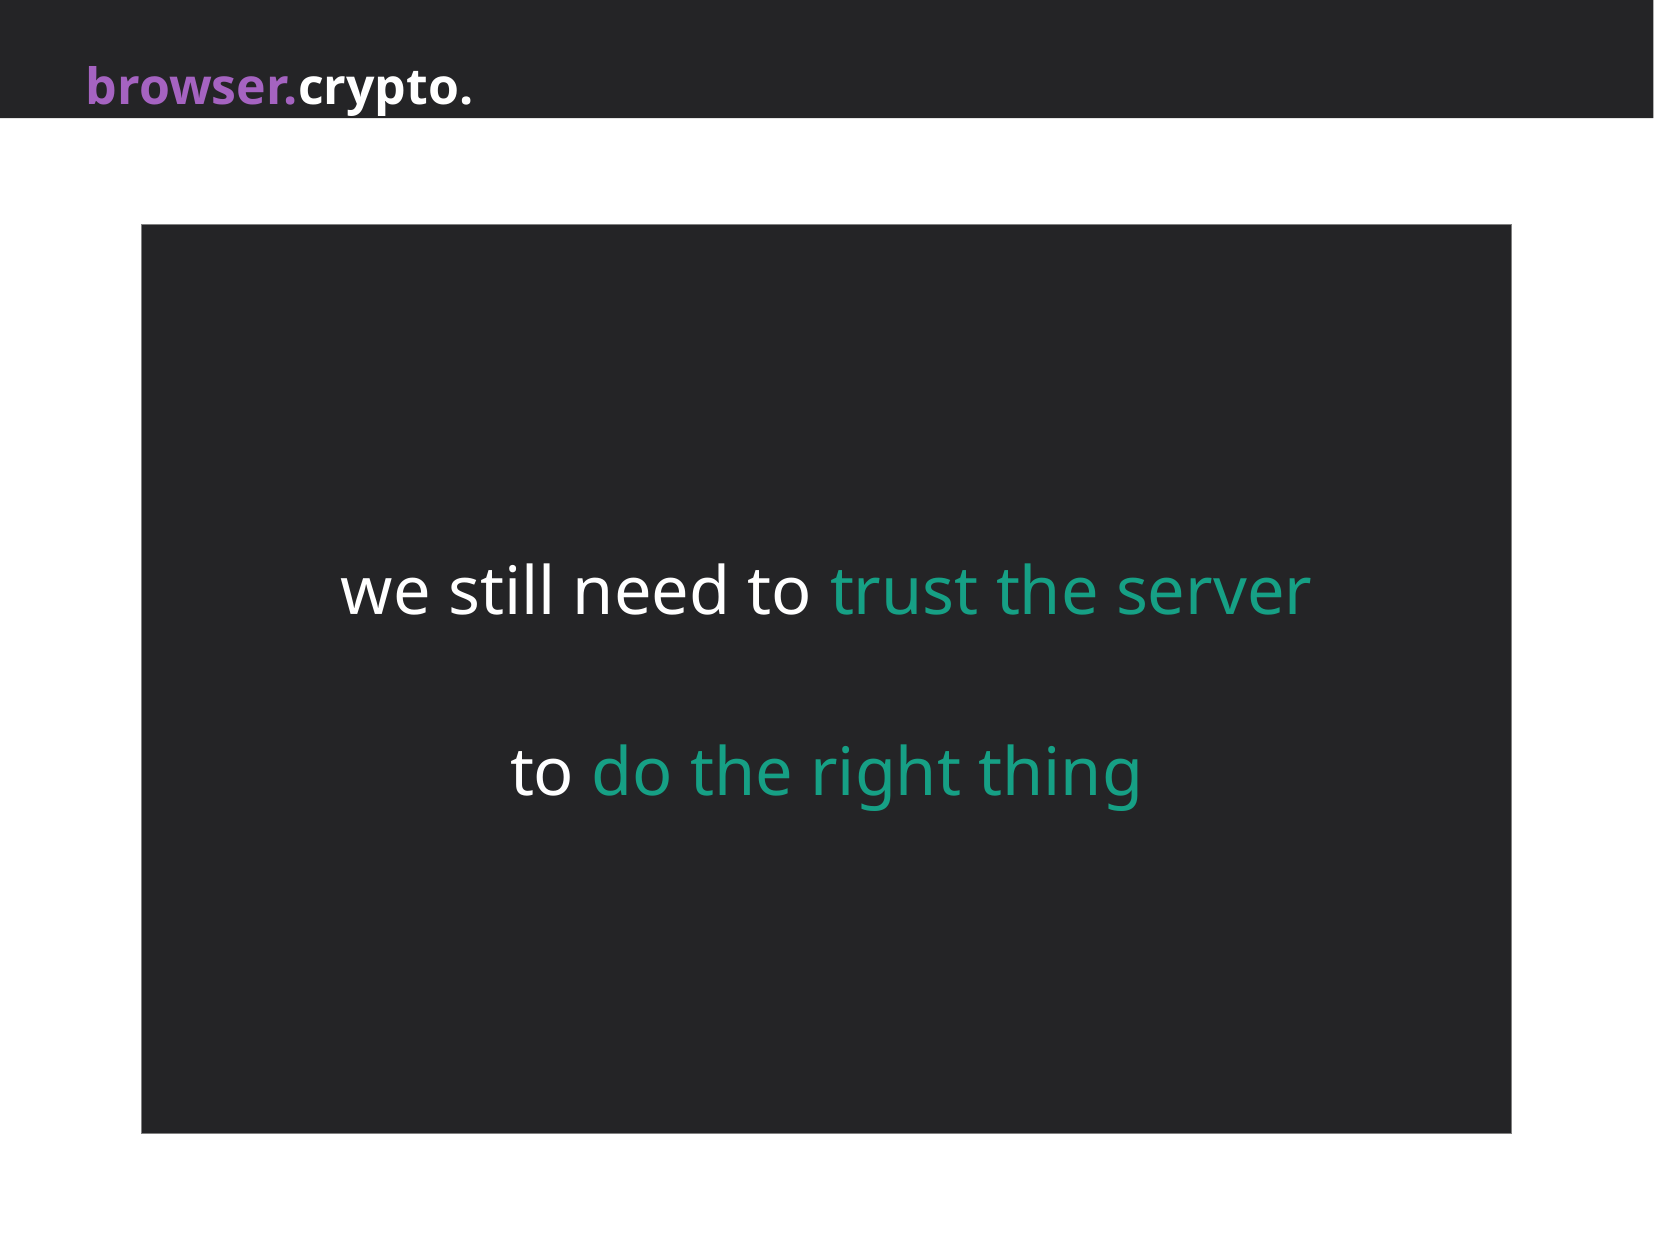

browser.crypto.
we still need to trust the server
to do the right thing